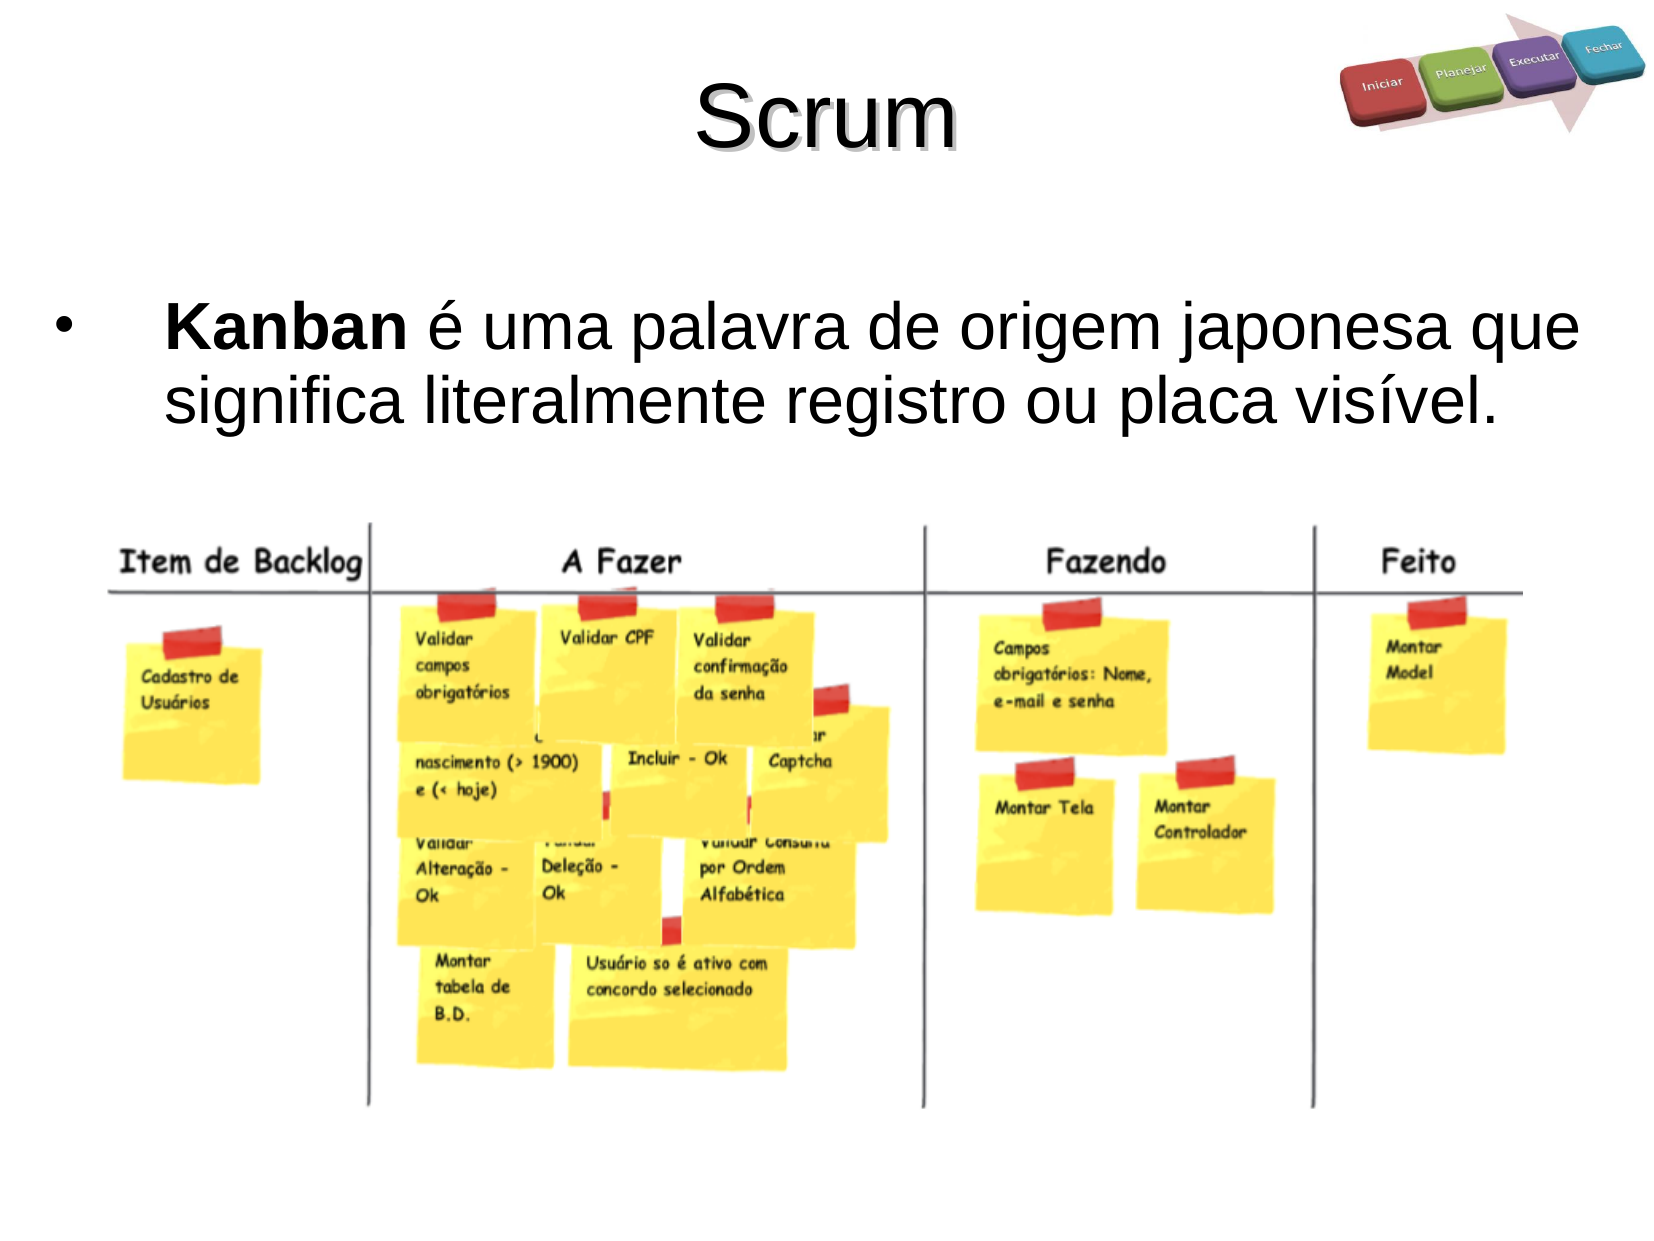

# Scrum
Kanban é uma palavra de origem japonesa que significa literalmente registro ou placa visível.